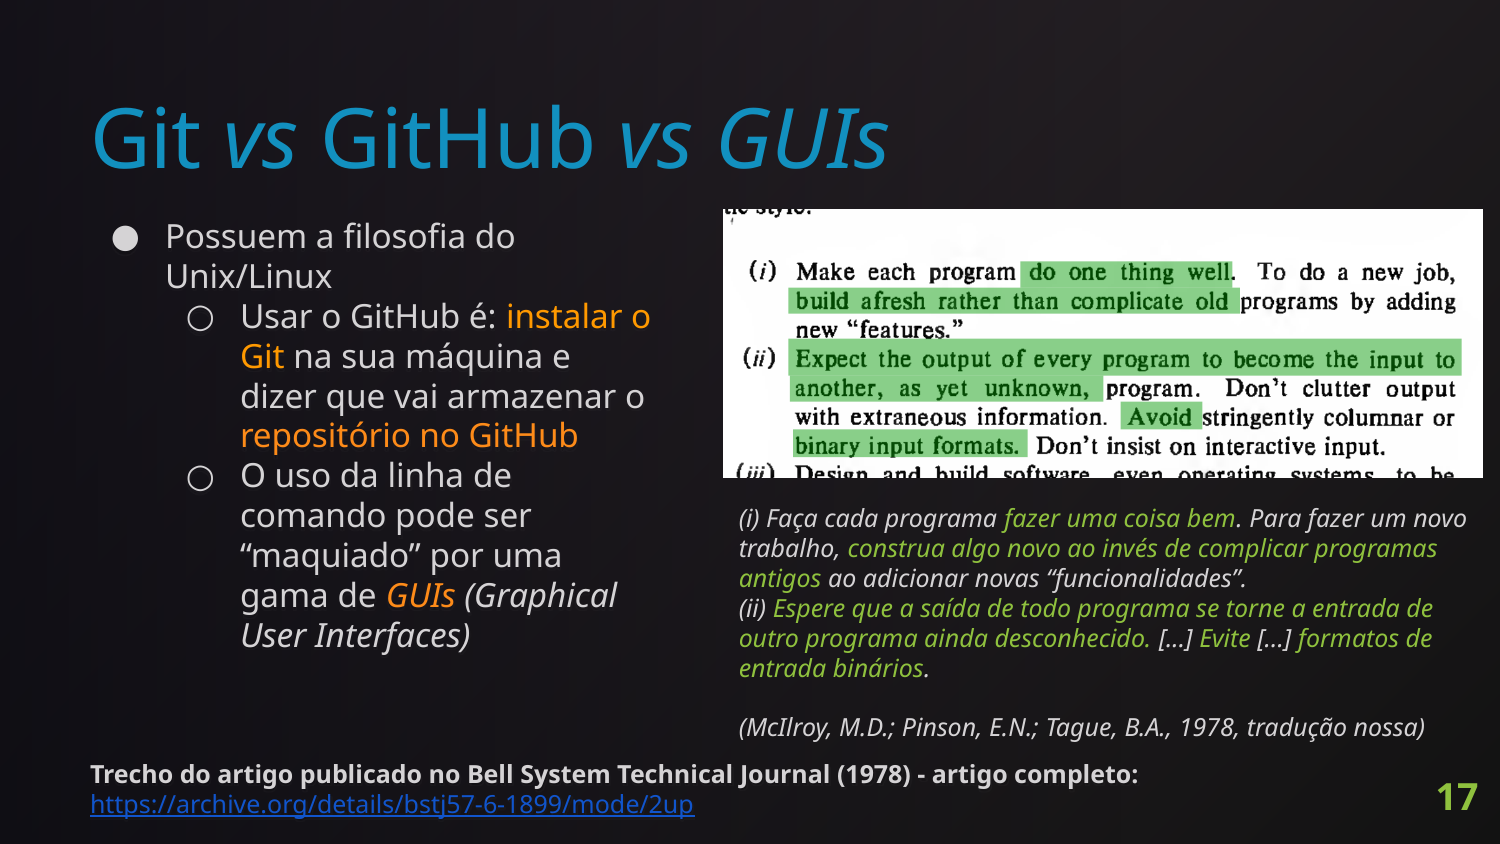

# Git vs GitHub vs GUIs
Possuem a filosofia do Unix/Linux
Usar o GitHub é: instalar o Git na sua máquina e dizer que vai armazenar o repositório no GitHub
O uso da linha de comando pode ser “maquiado” por uma gama de GUIs (Graphical User Interfaces)
(i) Faça cada programa fazer uma coisa bem. Para fazer um novo trabalho, construa algo novo ao invés de complicar programas antigos ao adicionar novas “funcionalidades”.
(ii) Espere que a saída de todo programa se torne a entrada de outro programa ainda desconhecido. [...] Evite [...] formatos de entrada binários.
(McIlroy, M.D.; Pinson, E.N.; Tague, B.A., 1978, tradução nossa)
Trecho do artigo publicado no Bell System Technical Journal (1978) - artigo completo: https://archive.org/details/bstj57-6-1899/mode/2up